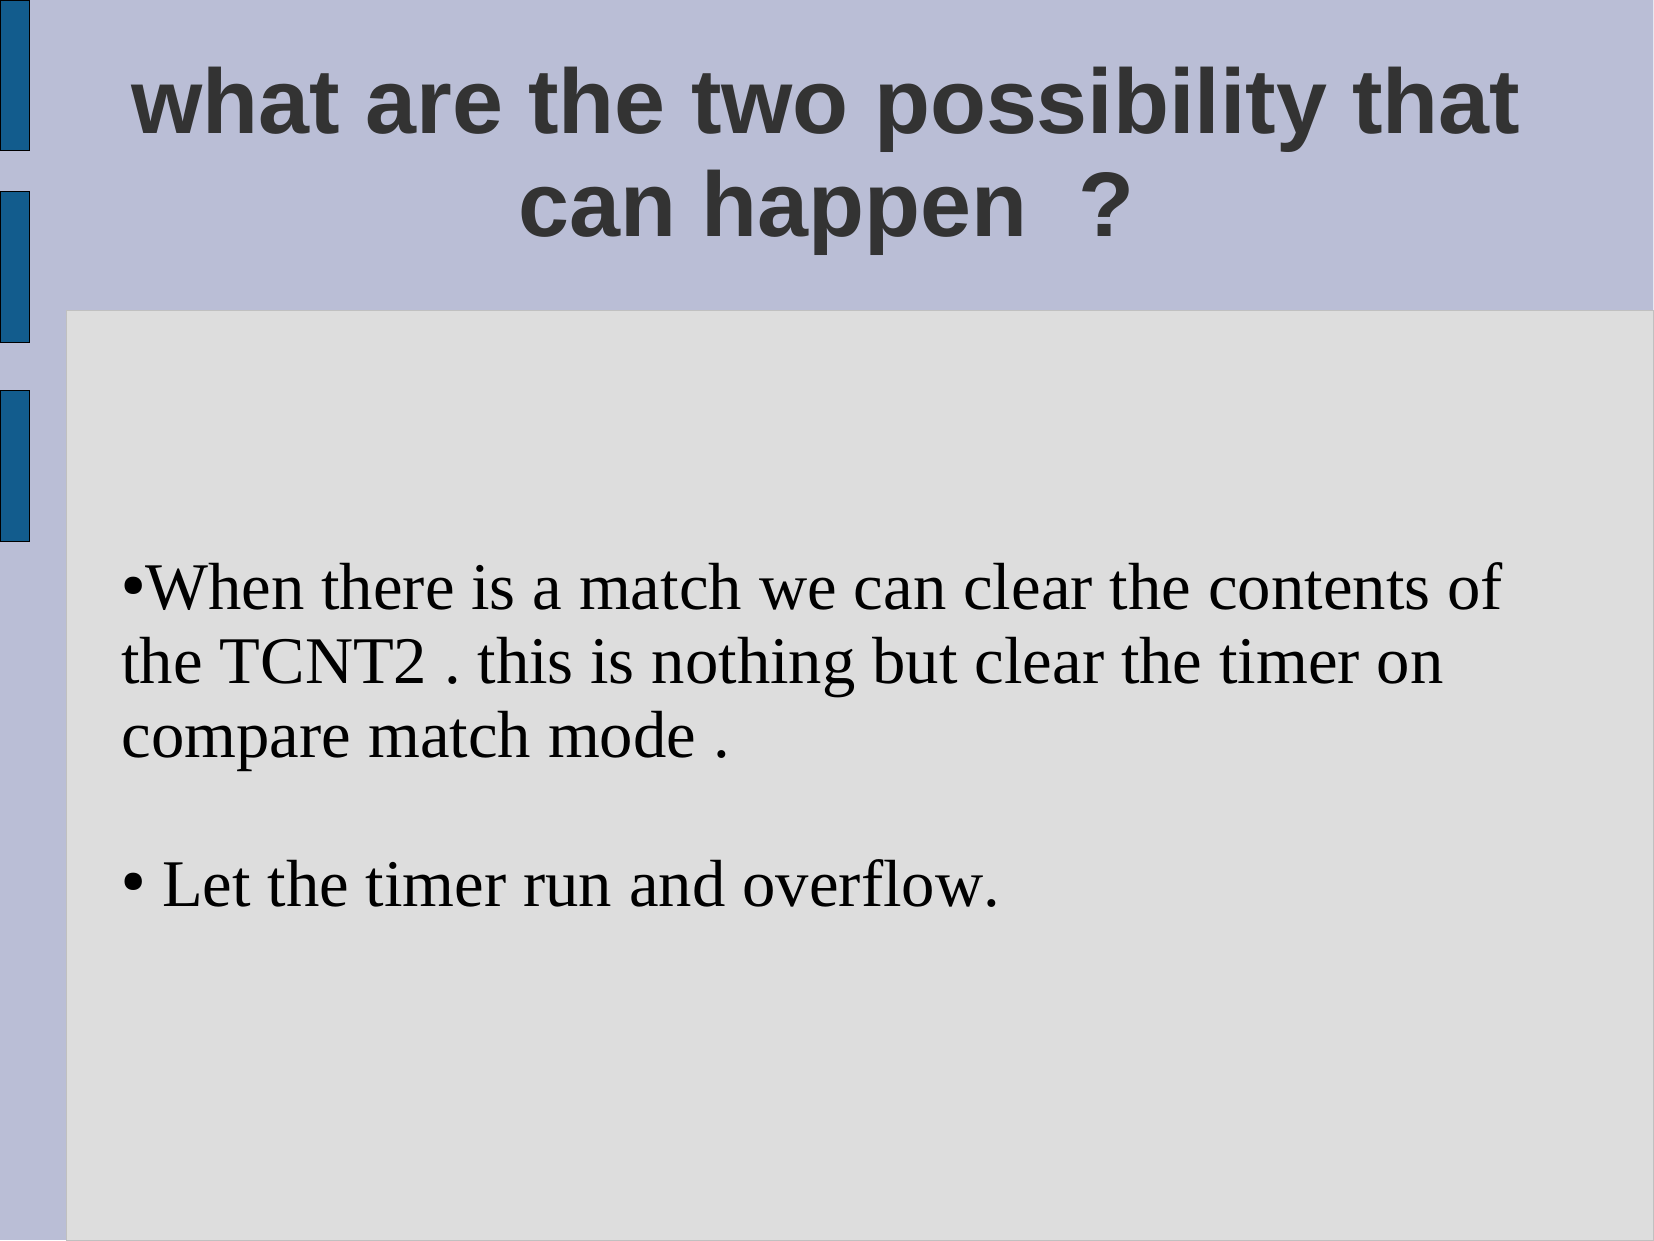

# what are the two possibility that can happen ?
When there is a match we can clear the contents of the TCNT2 . this is nothing but clear the timer on compare match mode .
 Let the timer run and overflow.